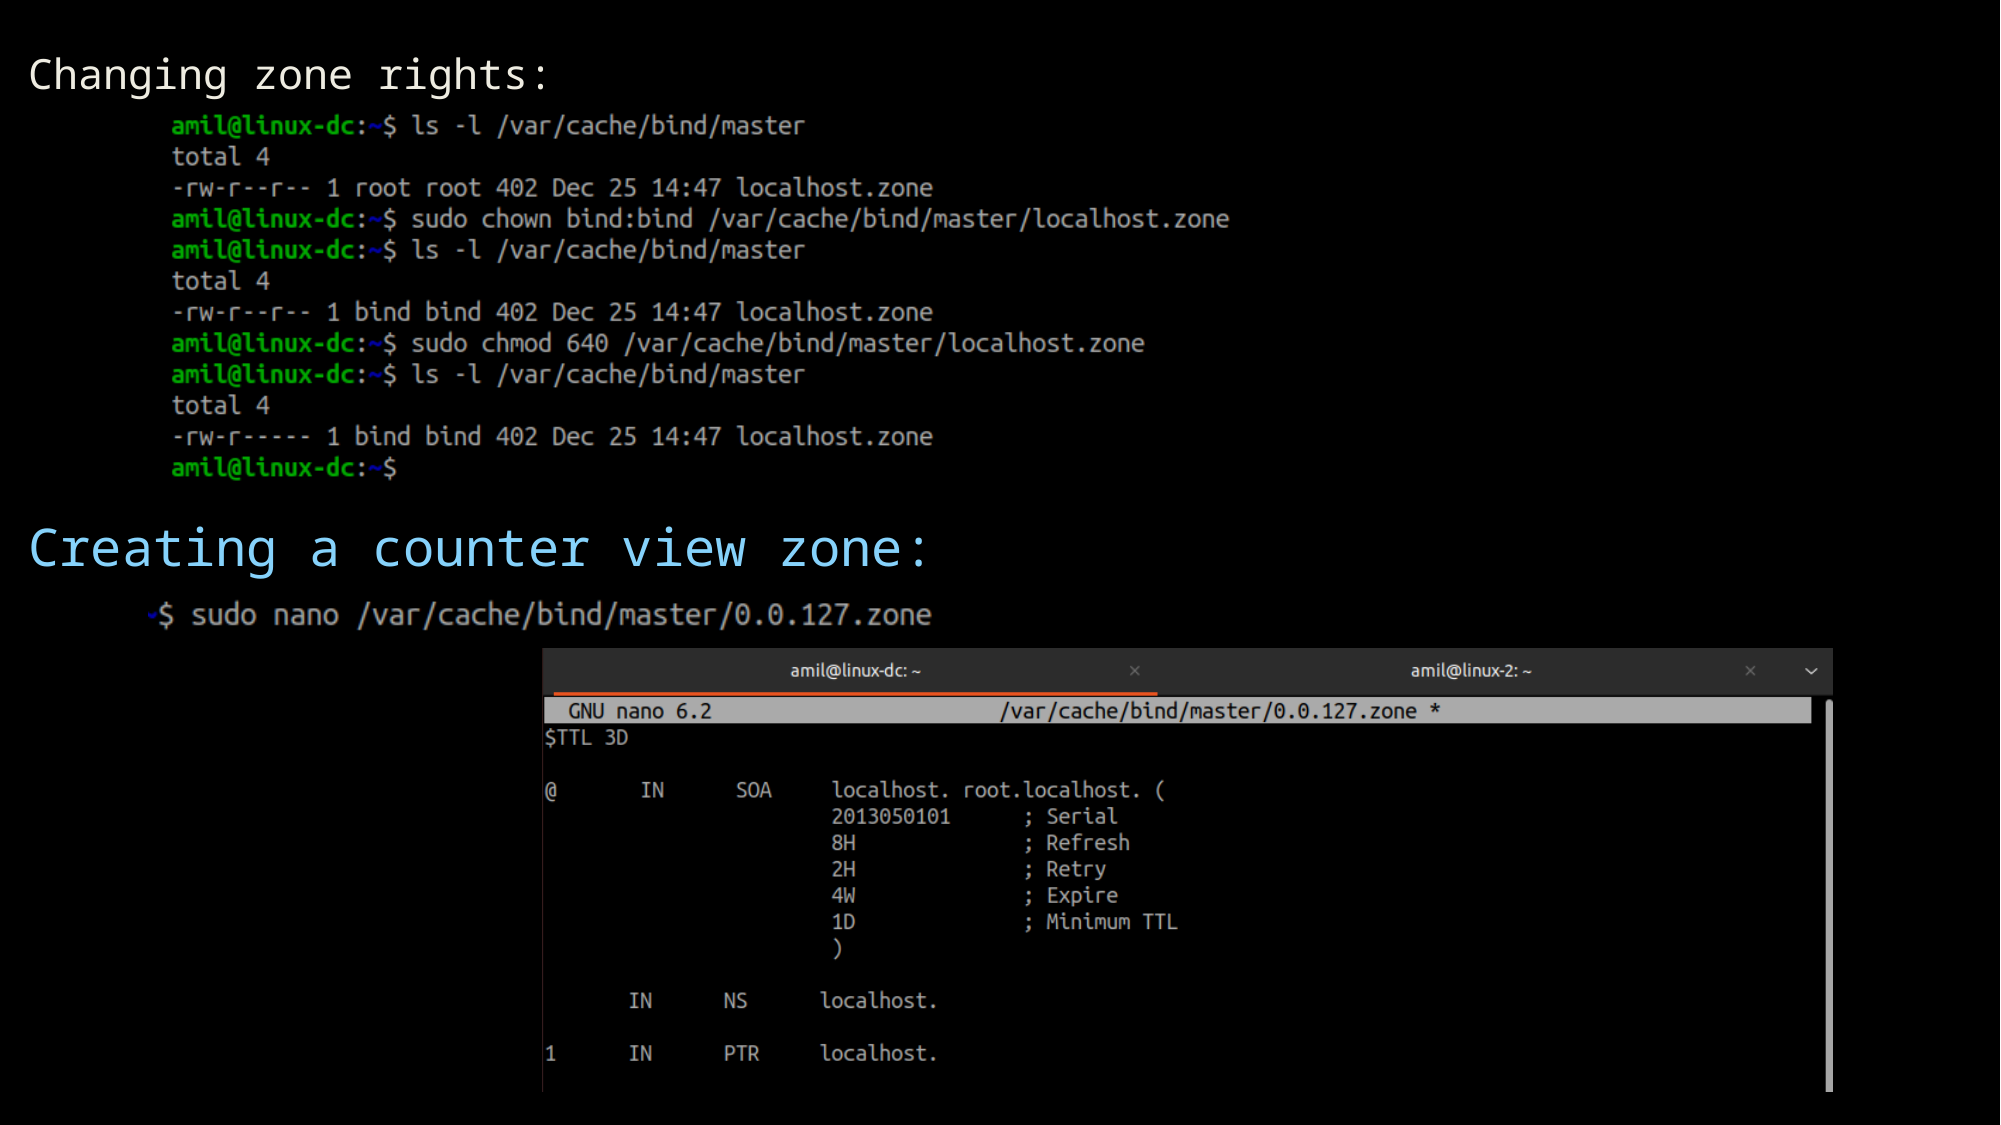

Changing zone rights:
Creating a counter view zone: